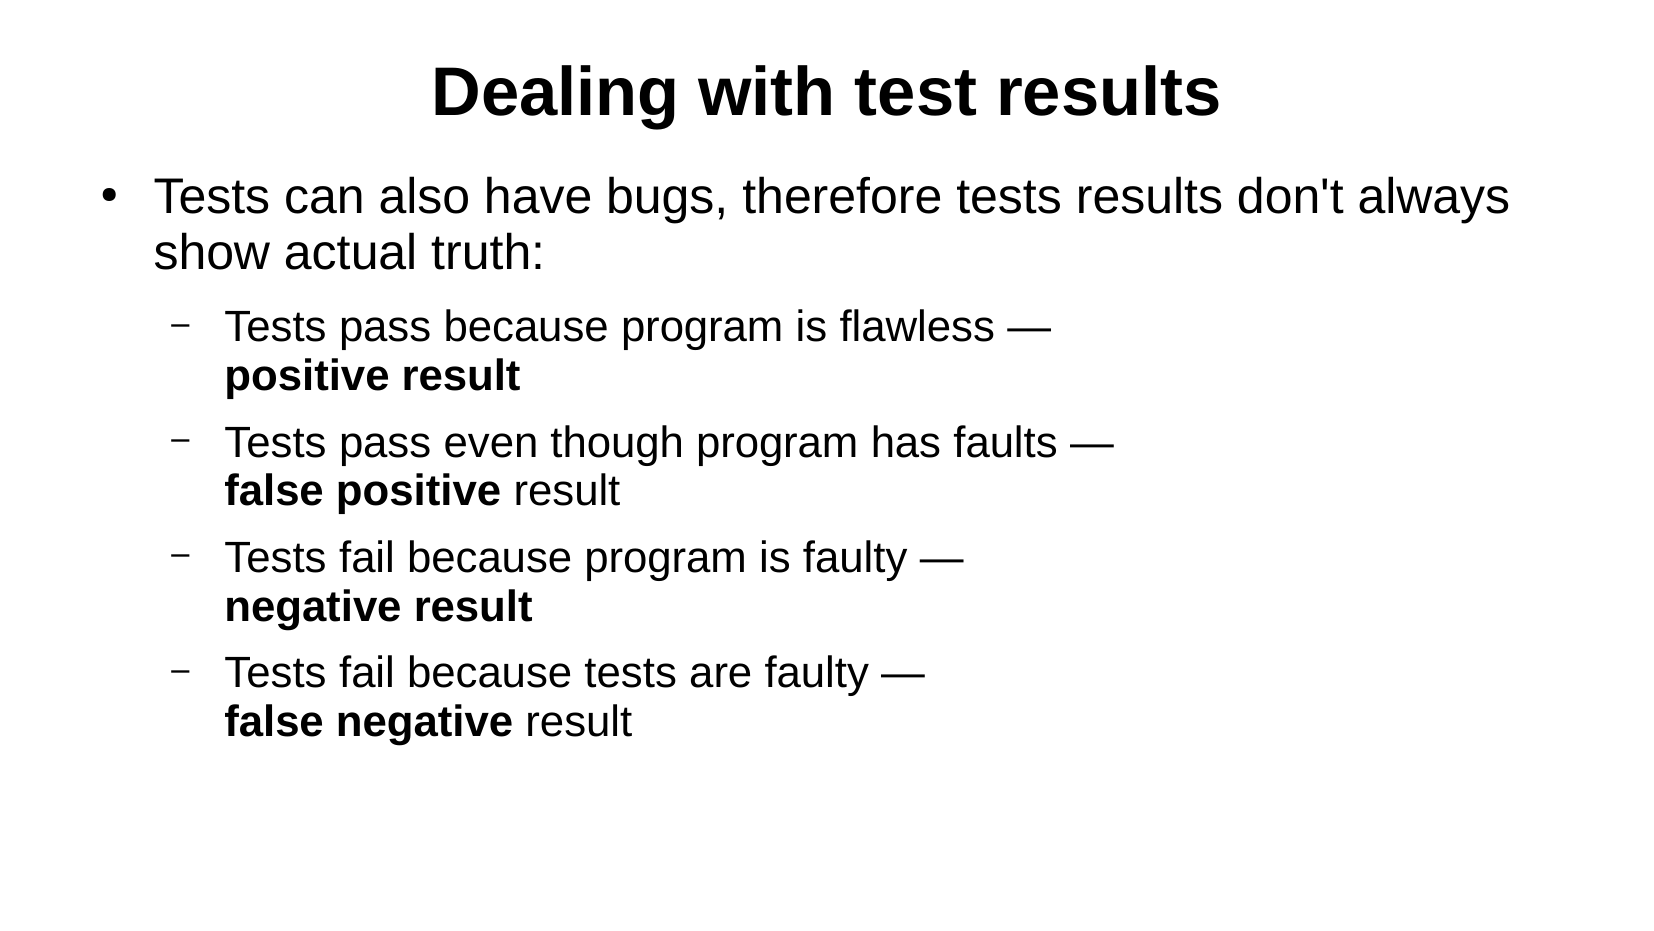

# Dealing with test results
Tests can also have bugs, therefore tests results don't always show actual truth:
Tests pass because program is flawless —
positive result
Tests pass even though program has faults —
false positive result
Tests fail because program is faulty —
negative result
Tests fail because tests are faulty —
false negative result